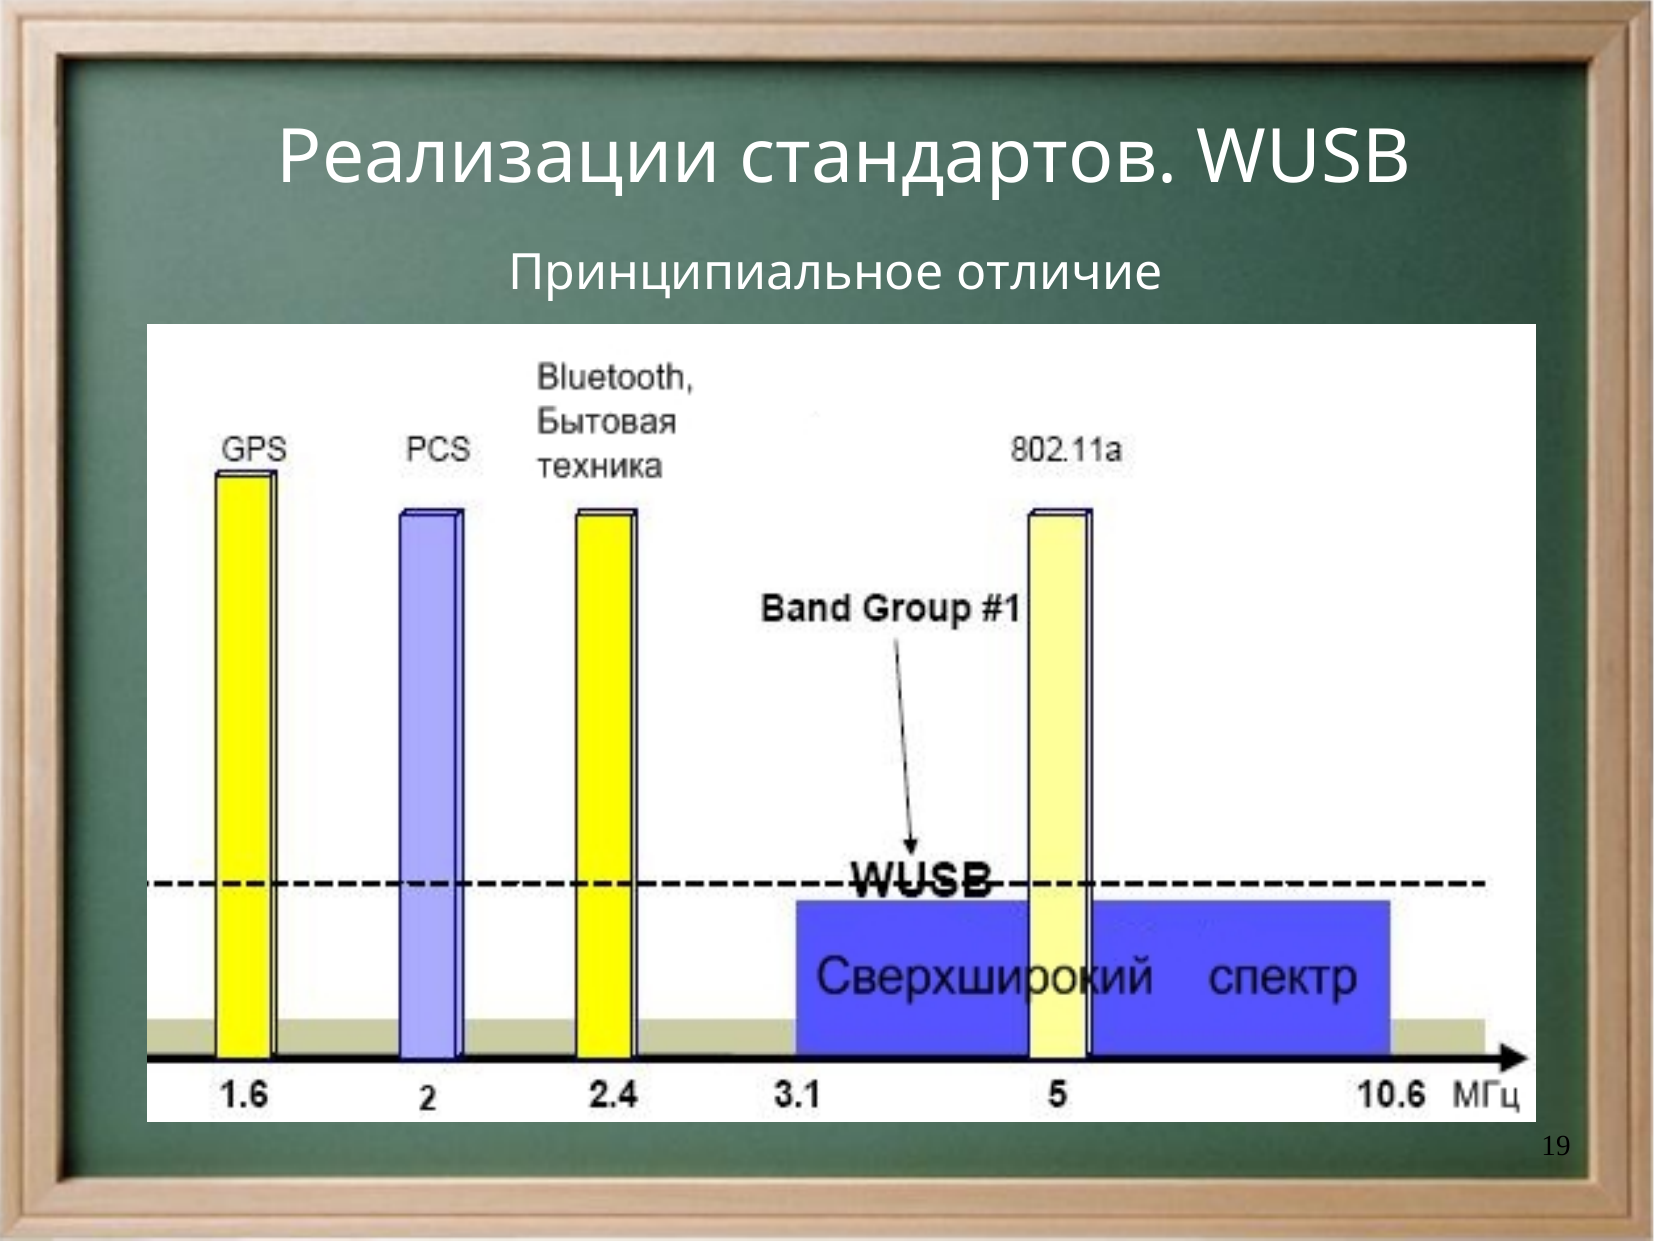

# Реализации стандартов. WUSB
Принципиальное отличие
19